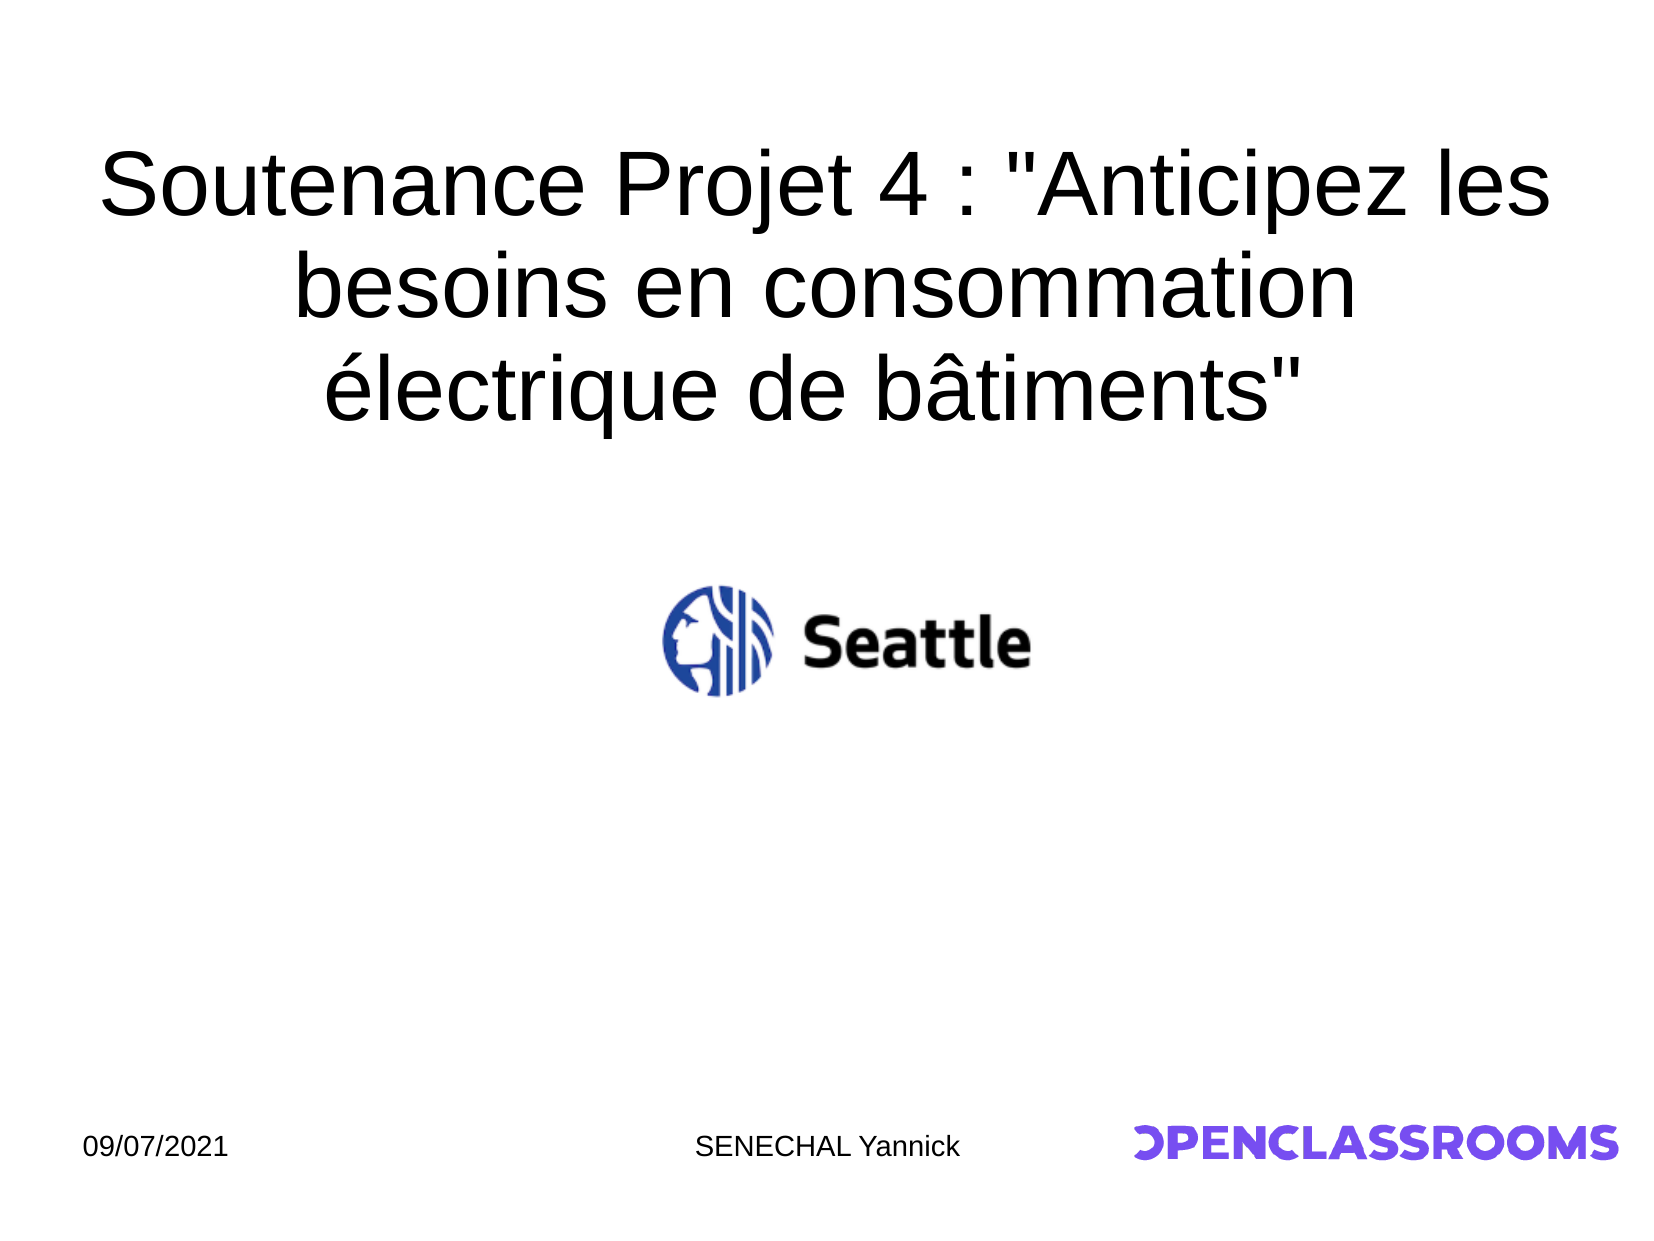

# Soutenance Projet 4 : "Anticipez les besoins en consommation électrique de bâtiments"
22/04/2021
SENECHAL Yannick